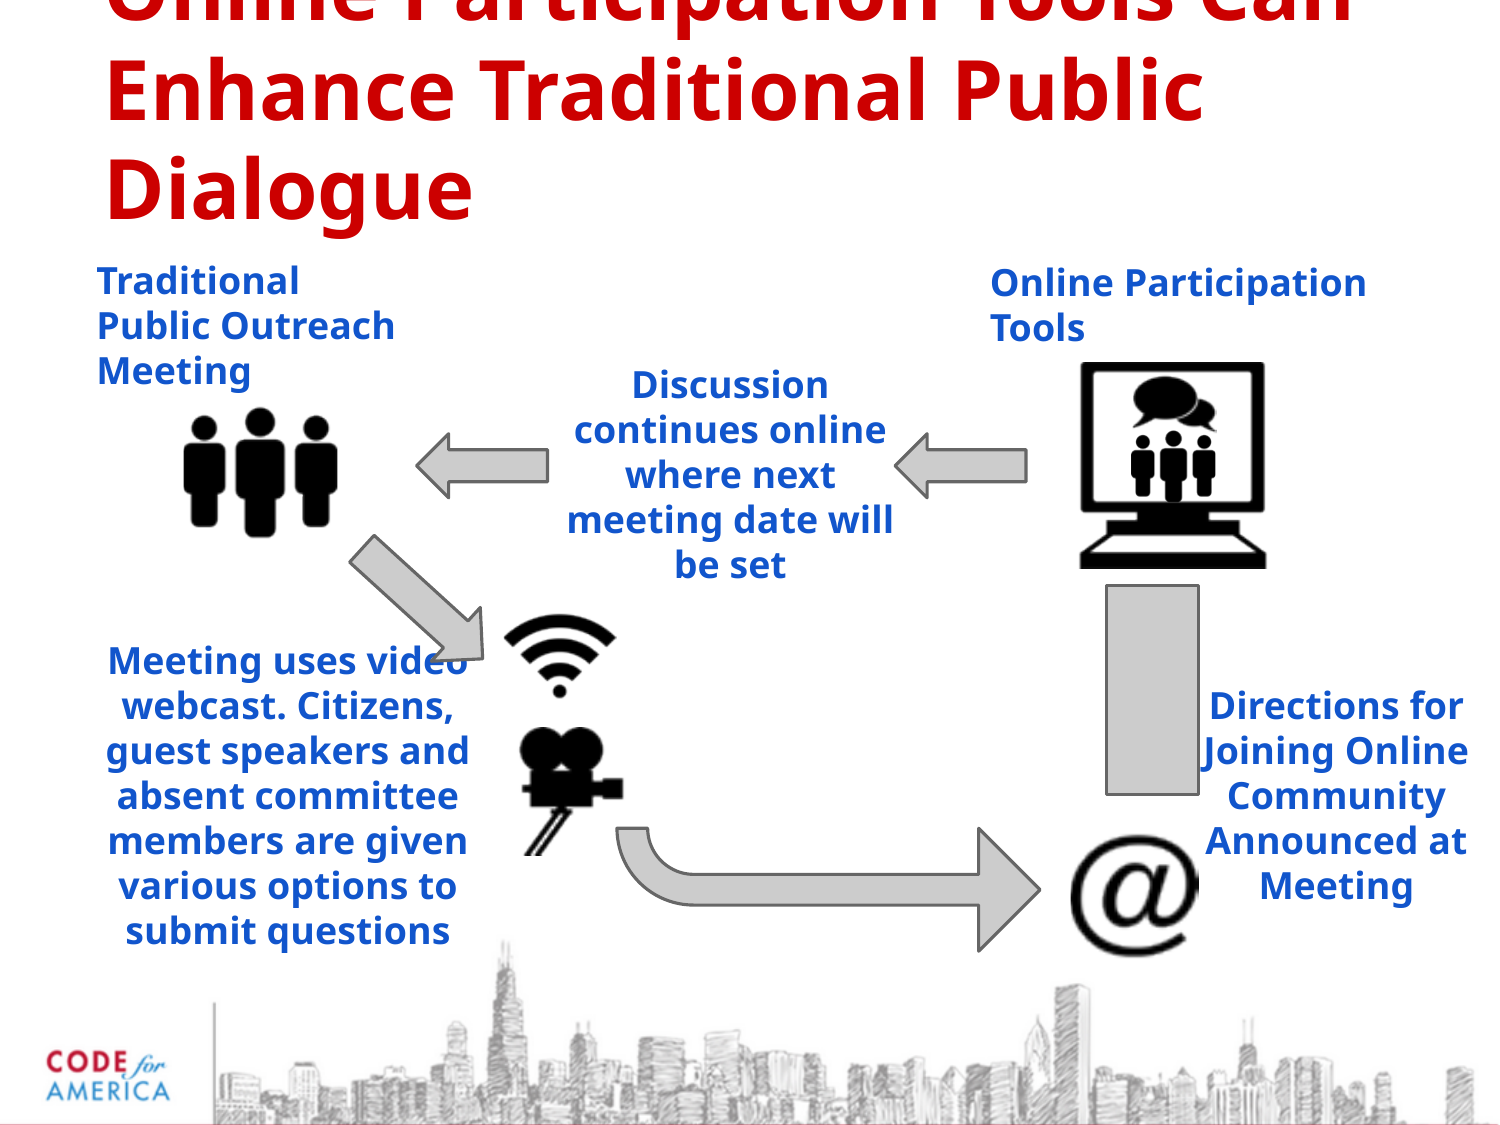

Online Participation Tools Can Enhance Traditional Public Dialogue
Traditional Public Outreach Meeting
Online Participation Tools
Discussion continues online where next meeting date will be set
Meeting uses video webcast. Citizens, guest speakers and absent committee members are given various options to submit questions
Directions for Joining Online Community Announced at Meeting